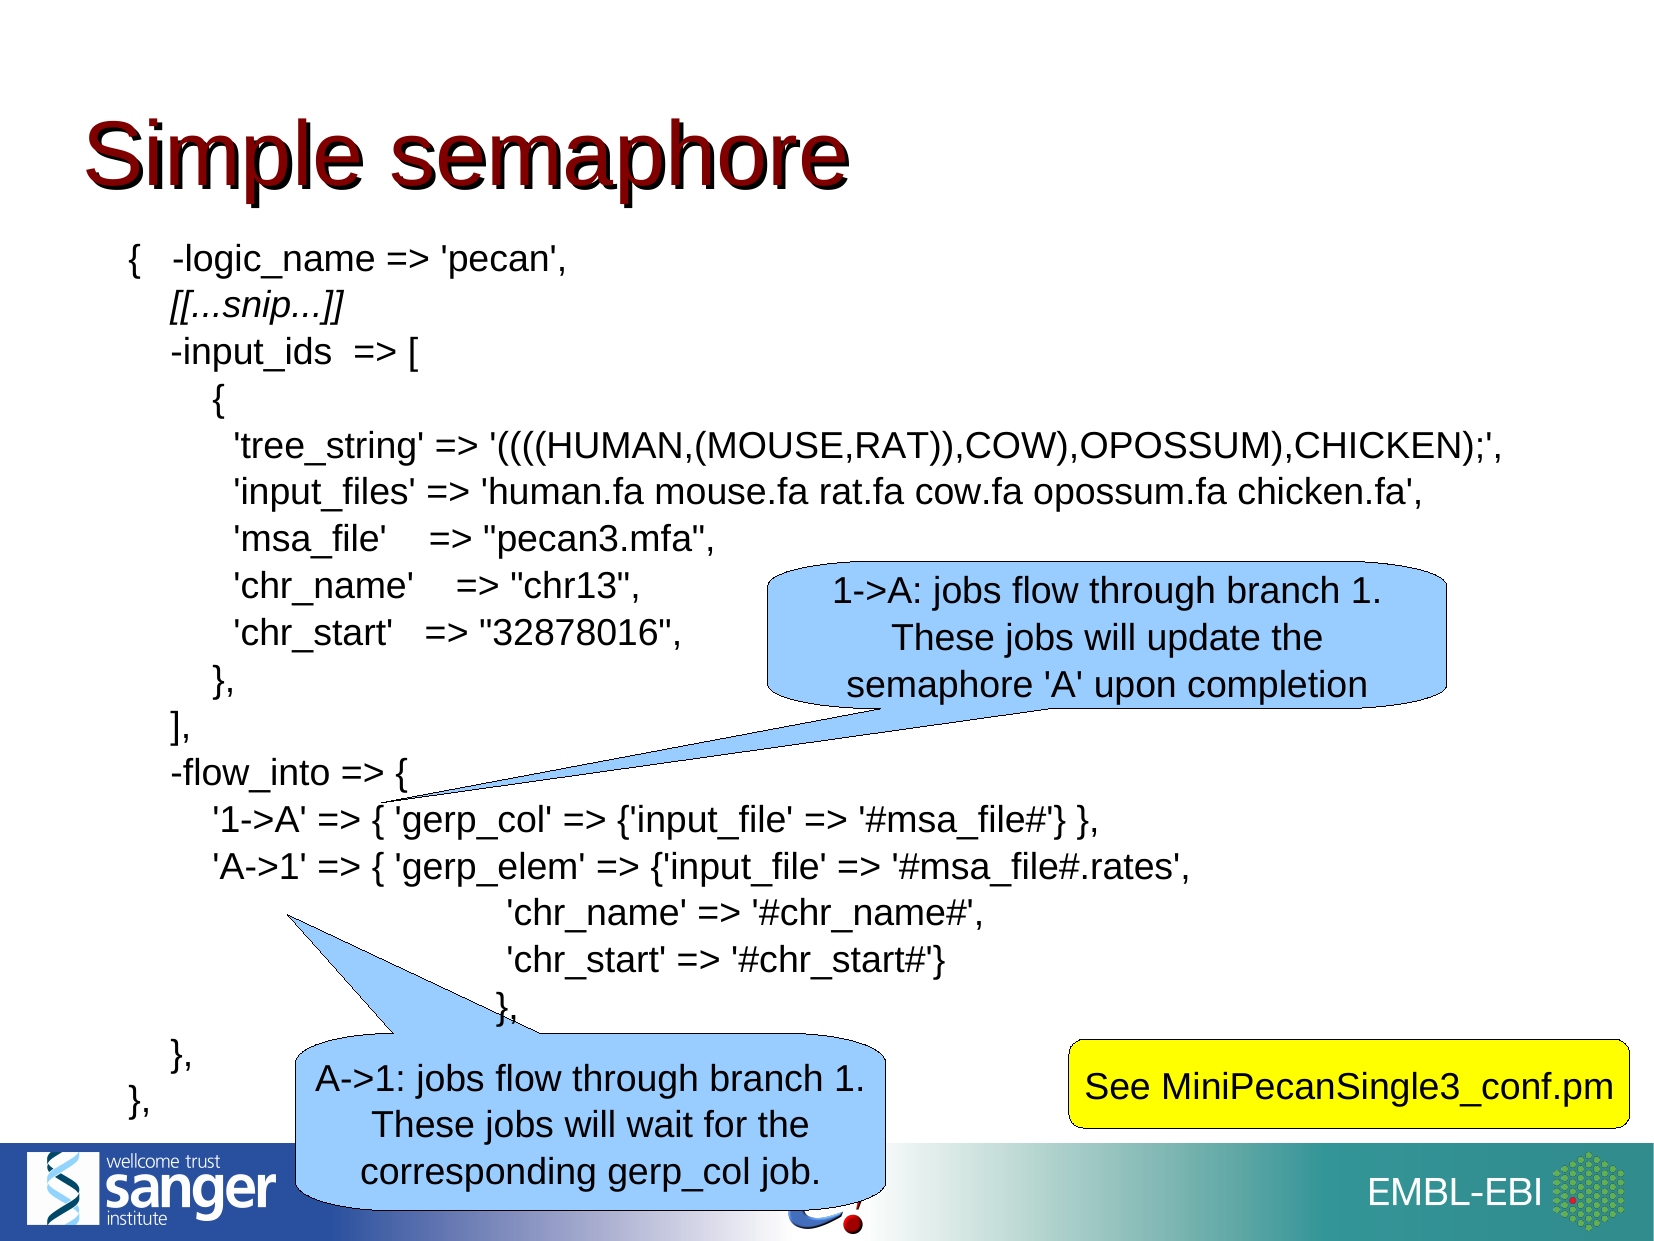

# Simple semaphore
 { -logic_name => 'pecan',
 [[...snip...]]
 -input_ids => [
 {
 'tree_string' => '((((HUMAN,(MOUSE,RAT)),COW),OPOSSUM),CHICKEN);',
 'input_files' => 'human.fa mouse.fa rat.fa cow.fa opossum.fa chicken.fa',
 'msa_file' => "pecan3.mfa",
 'chr_name' => "chr13",
 'chr_start' => "32878016",
 },
 ],
 -flow_into => {
 '1->A' => { 'gerp_col' => {'input_file' => '#msa_file#'} },
 'A->1' => { 'gerp_elem' => {'input_file' => '#msa_file#.rates',
 'chr_name' => '#chr_name#',
 'chr_start' => '#chr_start#'}
 },
 },
 },
1->A: jobs flow through branch 1.
These jobs will update the
semaphore 'A' upon completion
A->1: jobs flow through branch 1.
These jobs will wait for the
corresponding gerp_col job.
See MiniPecanSingle3_conf.pm